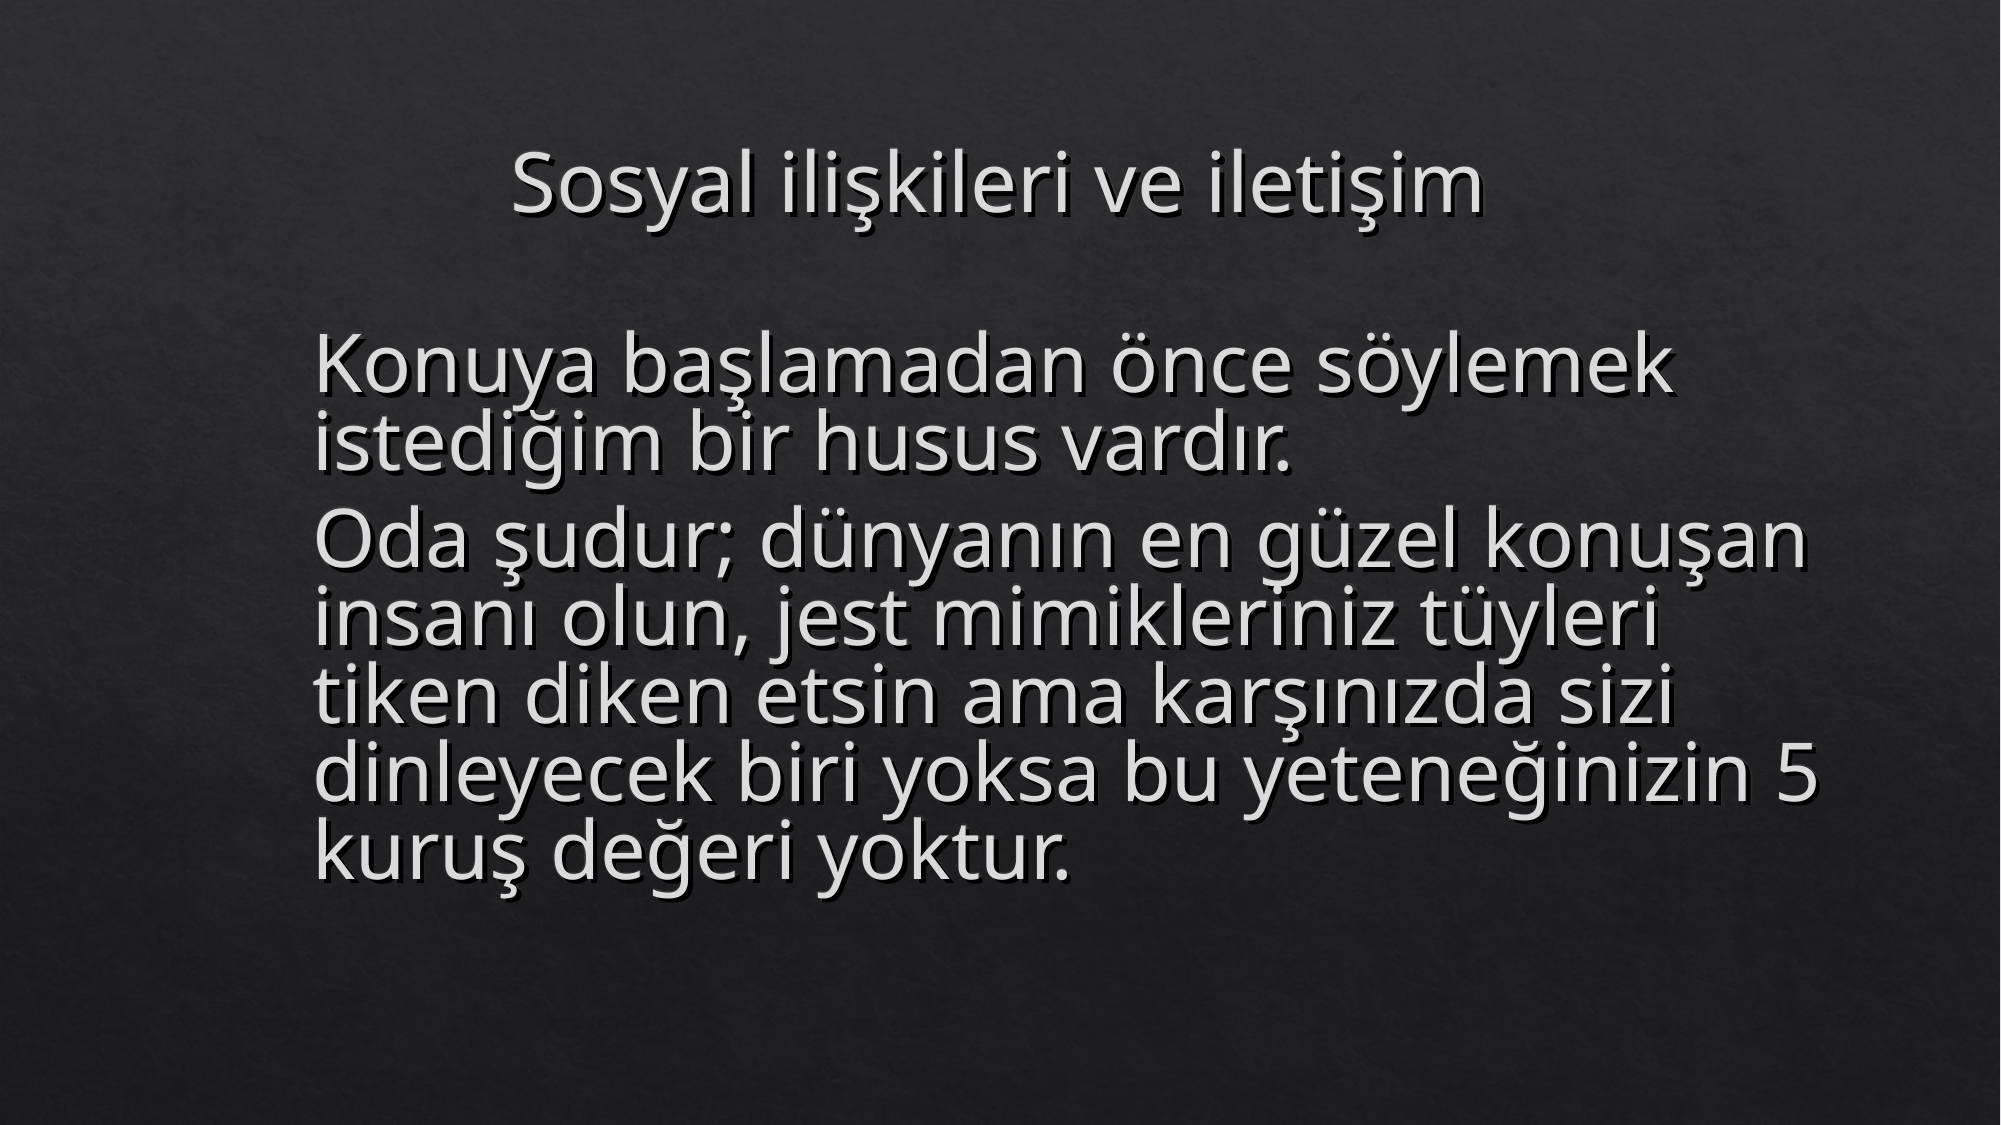

Sosyal ilişkileri ve iletişim
# Konuya başlamadan önce söylemek istediğim bir husus vardır.
Oda şudur; dünyanın en güzel konuşan insanı olun, jest mimikleriniz tüyleri tiken diken etsin ama karşınızda sizi dinleyecek biri yoksa bu yeteneğinizin 5 kuruş değeri yoktur.